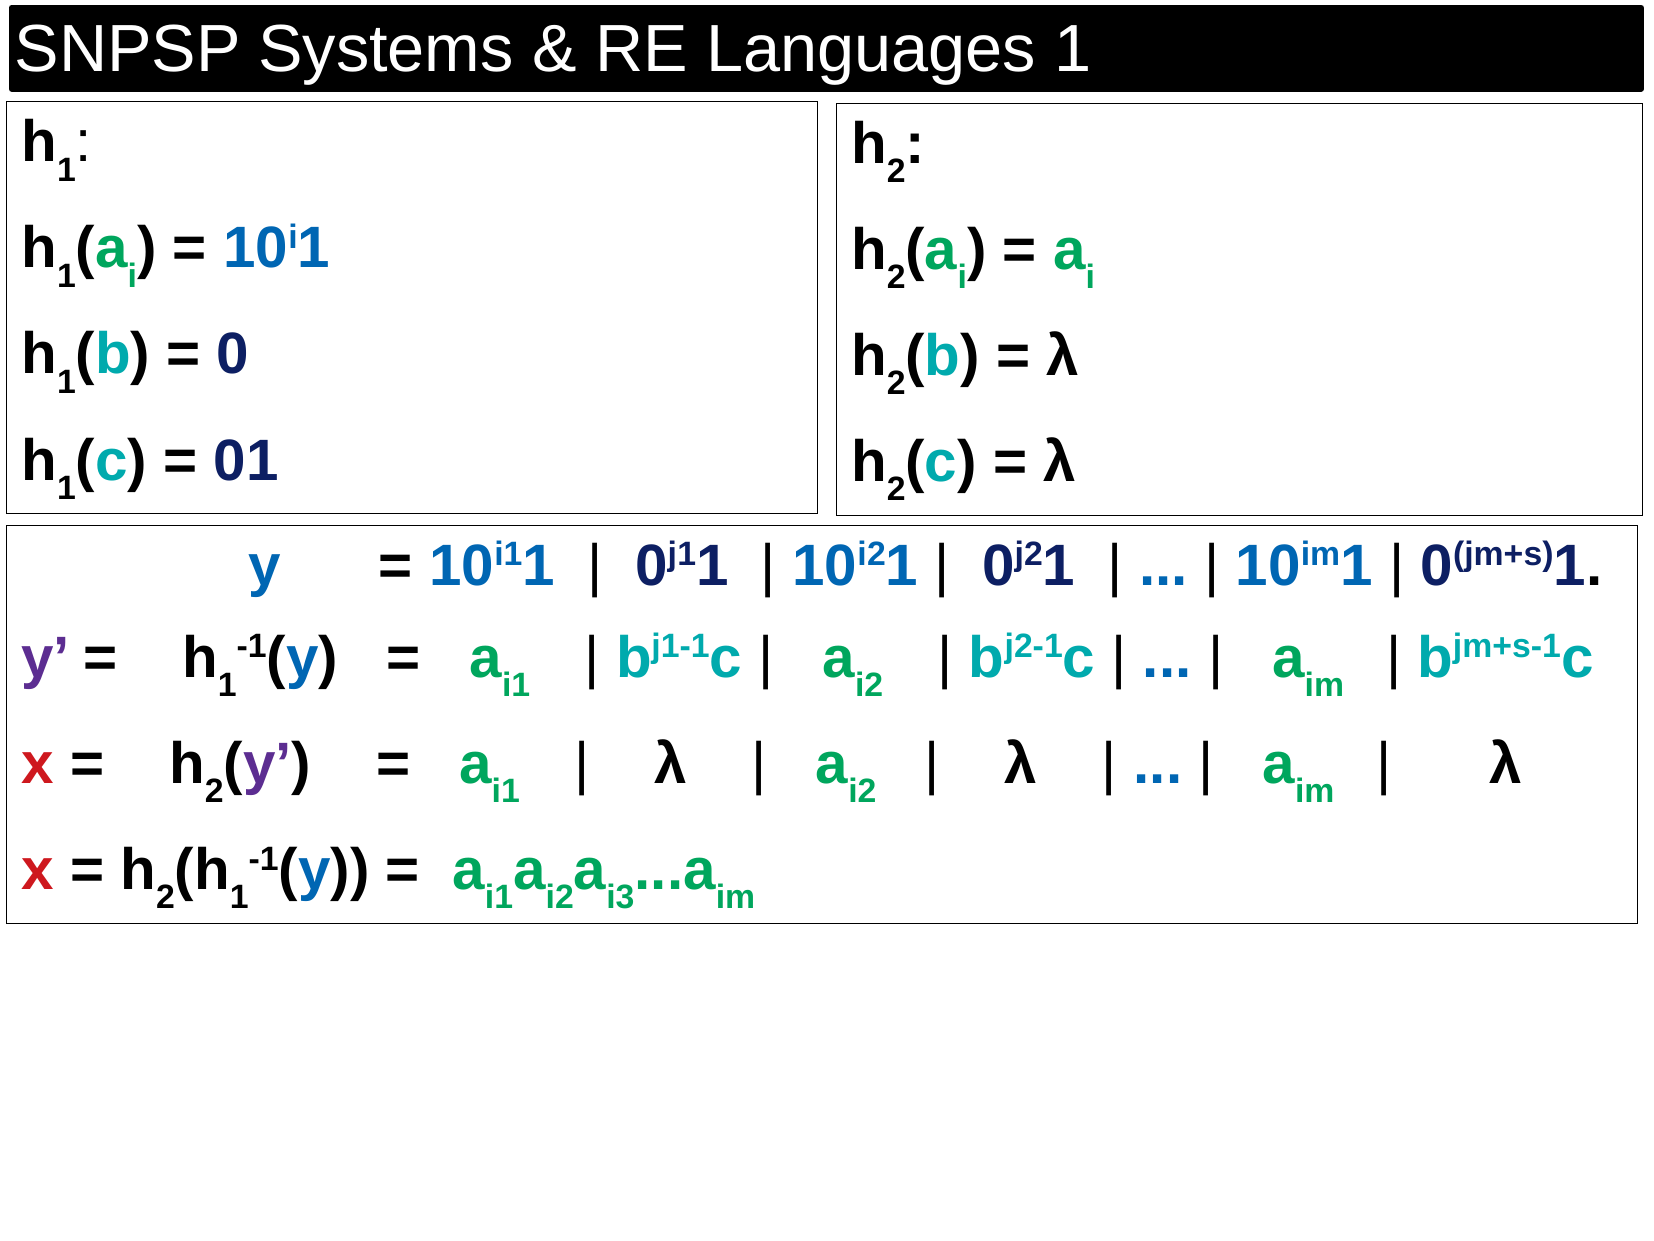

# SNPSP Systems & RE Languages 1
h1:
h1(ai) = 10i1
h1(b) = 0
h1(c) = 01
h2:
h2(ai) = ai
h2(b) = λ
h2(c) = λ
 y = 10i11 | 0j11 | 10i21 | 0j21 | ... | 10im1 | 0(jm+s)1.
y’ = h1-1(y) = ai1 | bj1-1c | ai2 | bj2-1c | ... | aim | bjm+s-1c
x = h2(y’) = ai1 | λ | ai2 | λ | ... | aim | λ
x = h2(h1-1(y)) = ai1ai2ai3...aim